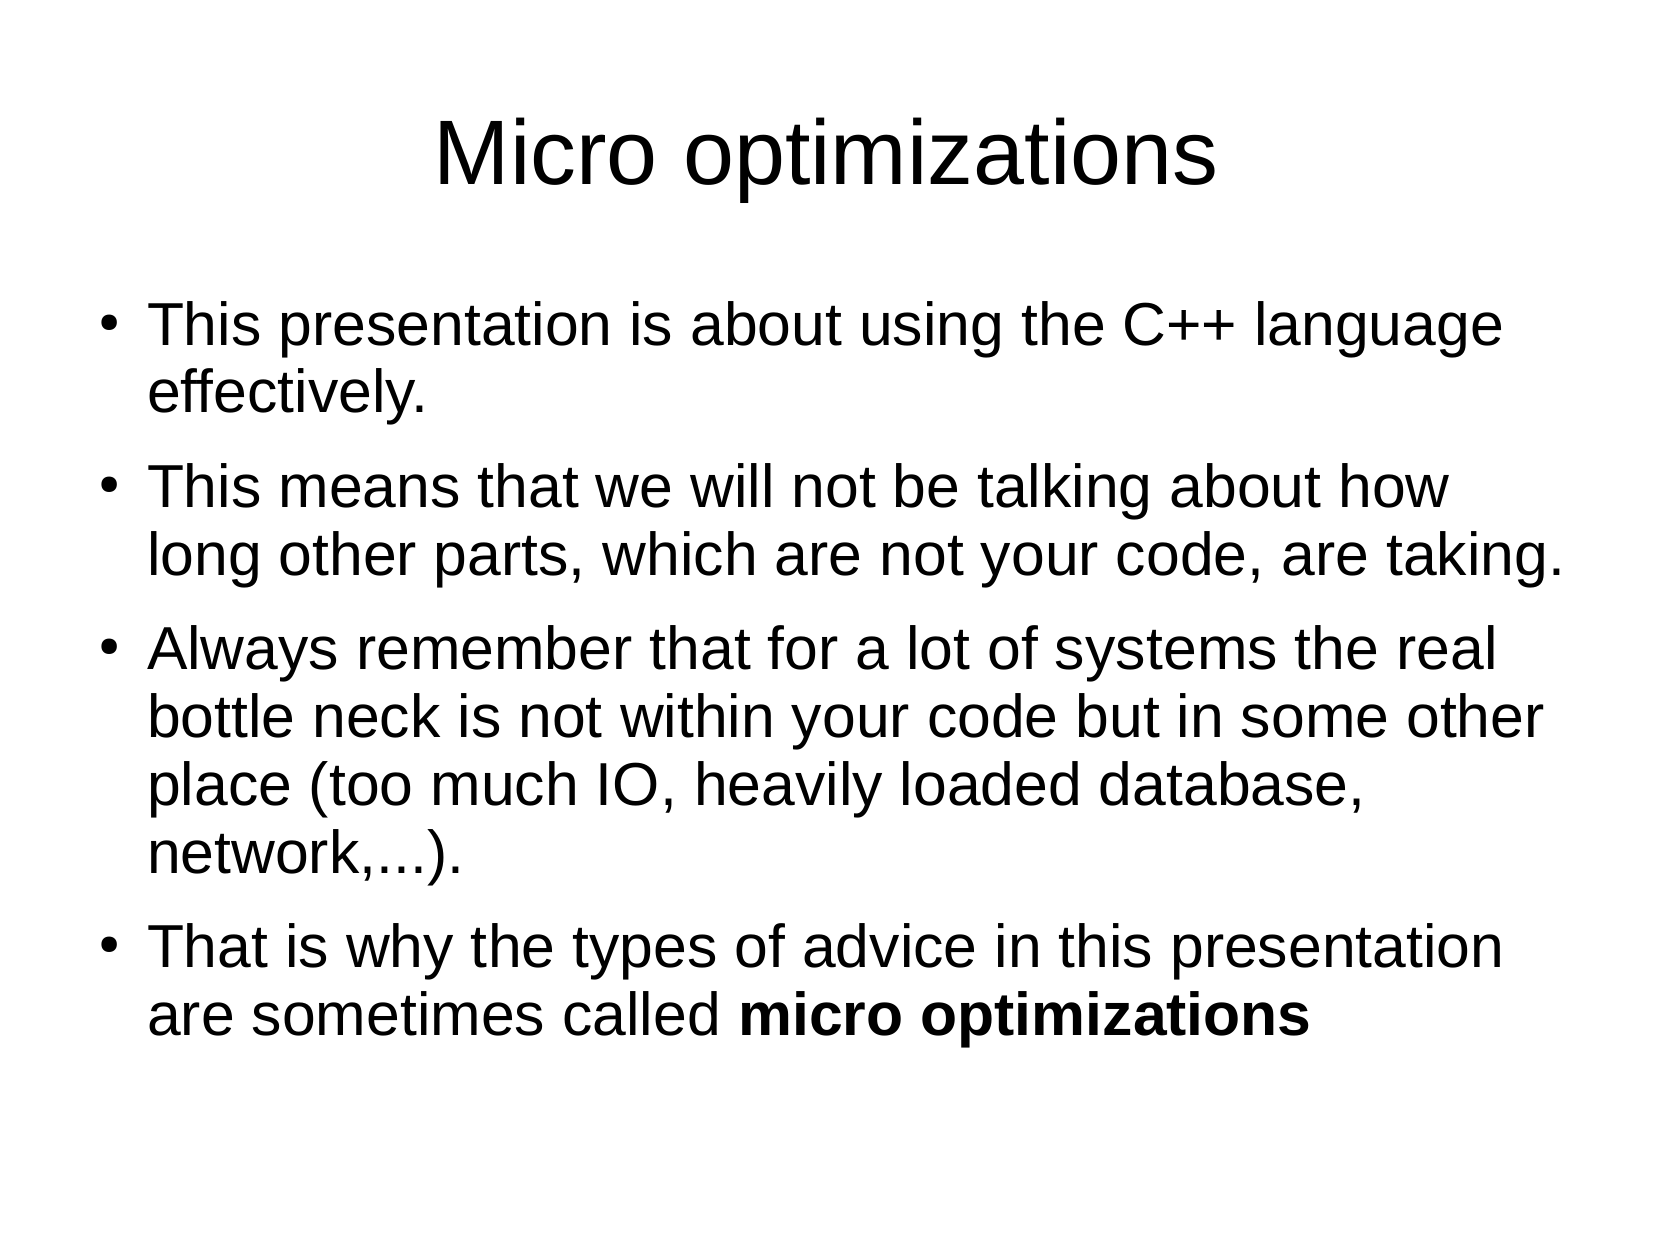

# Micro optimizations
This presentation is about using the C++ language effectively.
This means that we will not be talking about how long other parts, which are not your code, are taking.
Always remember that for a lot of systems the real bottle neck is not within your code but in some other place (too much IO, heavily loaded database, network,...).
That is why the types of advice in this presentation are sometimes called micro optimizations